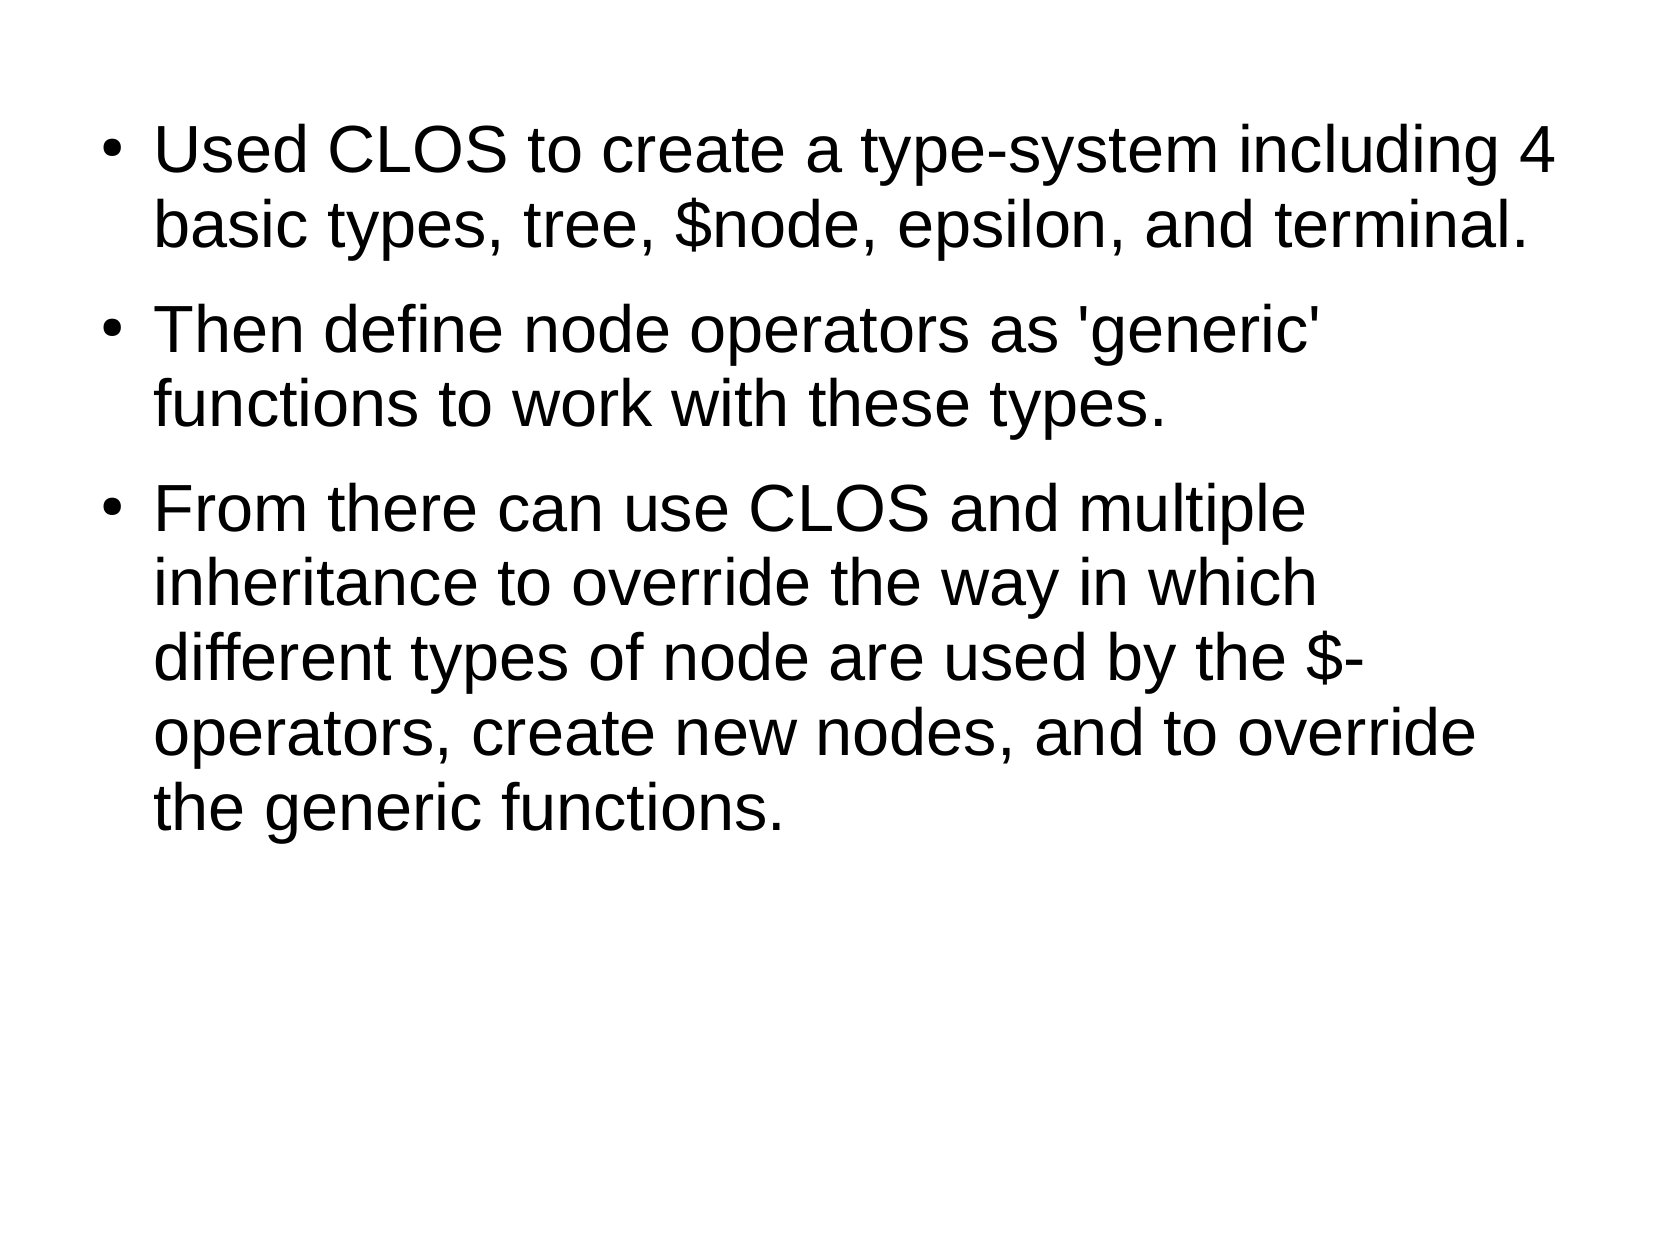

# Used CLOS to create a type-system including 4 basic types, tree, $node, epsilon, and terminal.
Then define node operators as 'generic' functions to work with these types.
From there can use CLOS and multiple inheritance to override the way in which different types of node are used by the $-operators, create new nodes, and to override the generic functions.